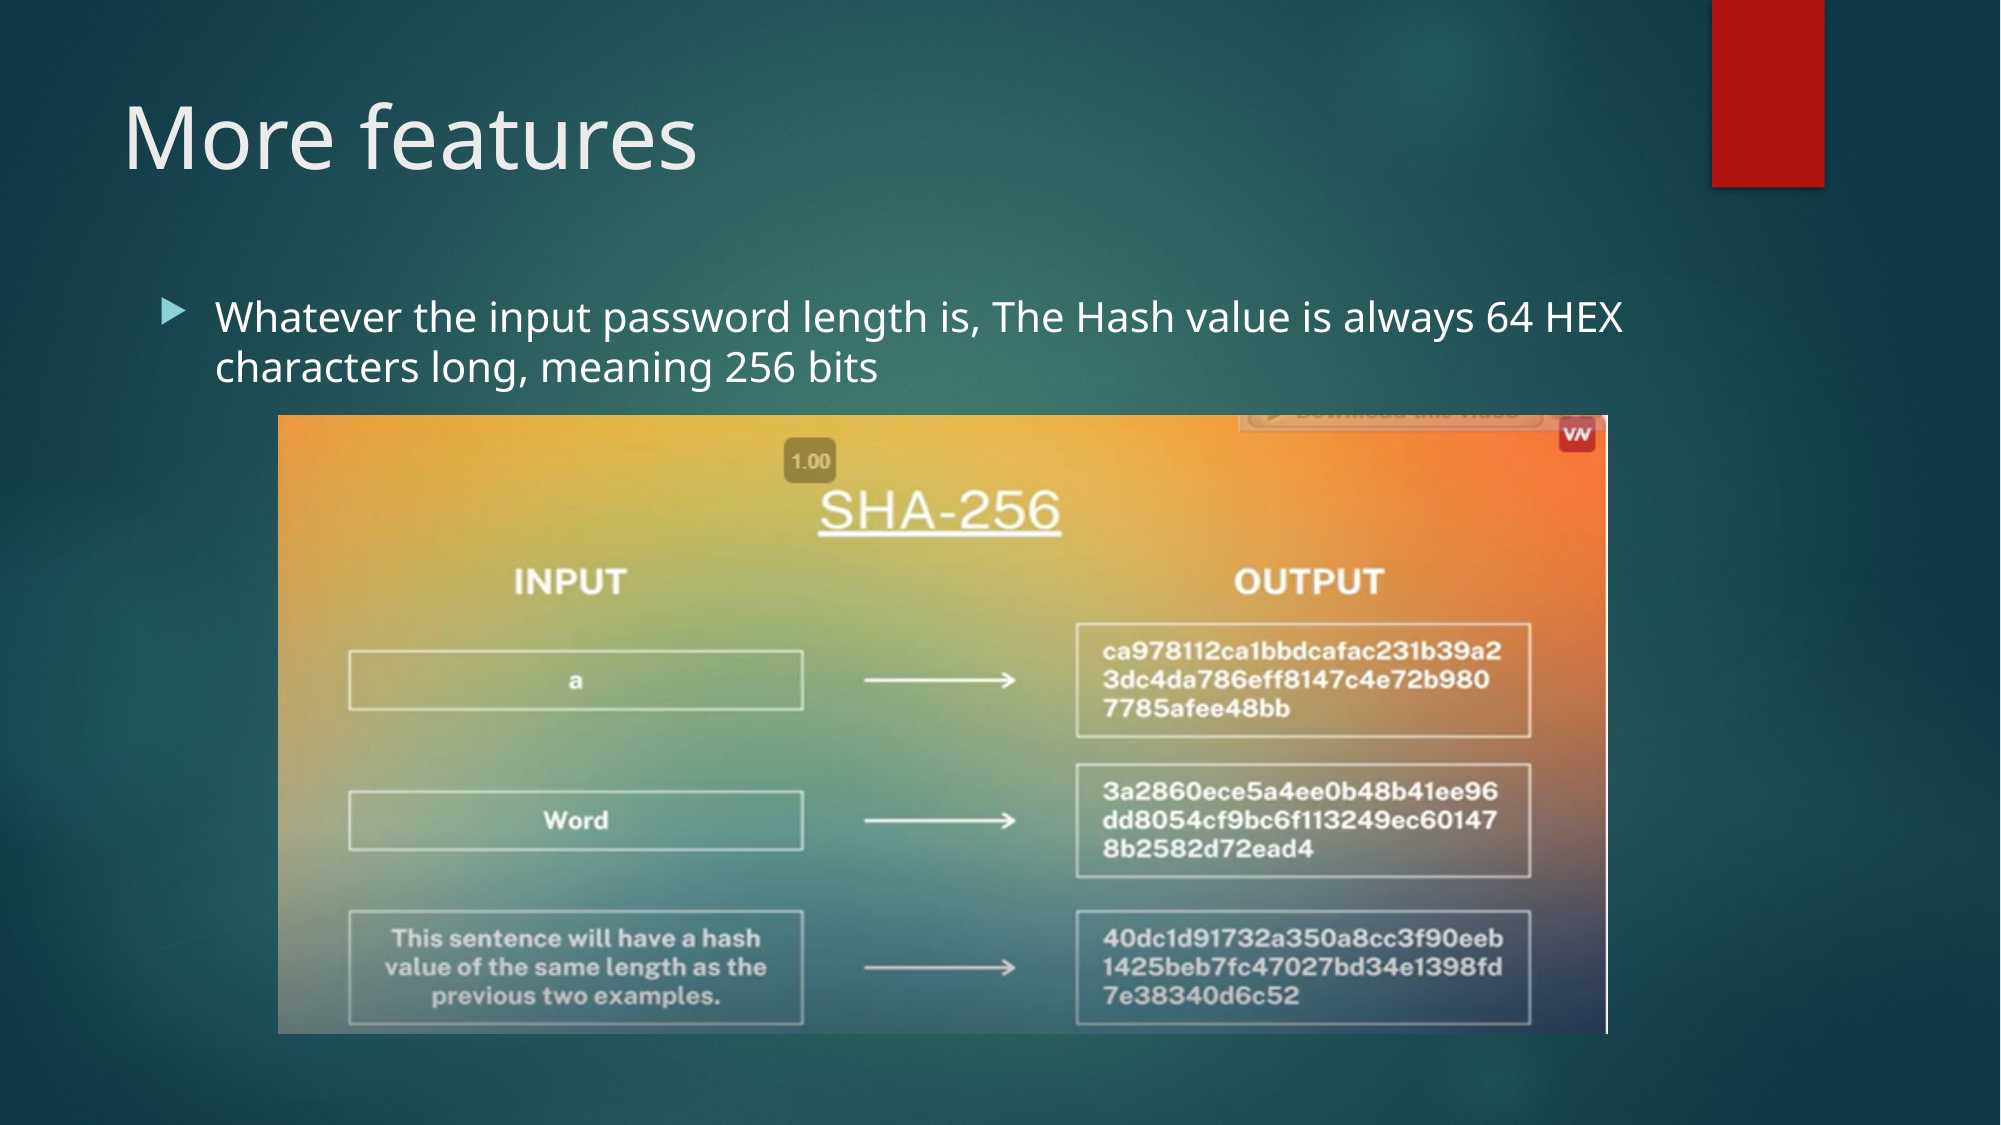

# More features
Whatever the input password length is, The Hash value is always 64 HEX characters long, meaning 256 bits